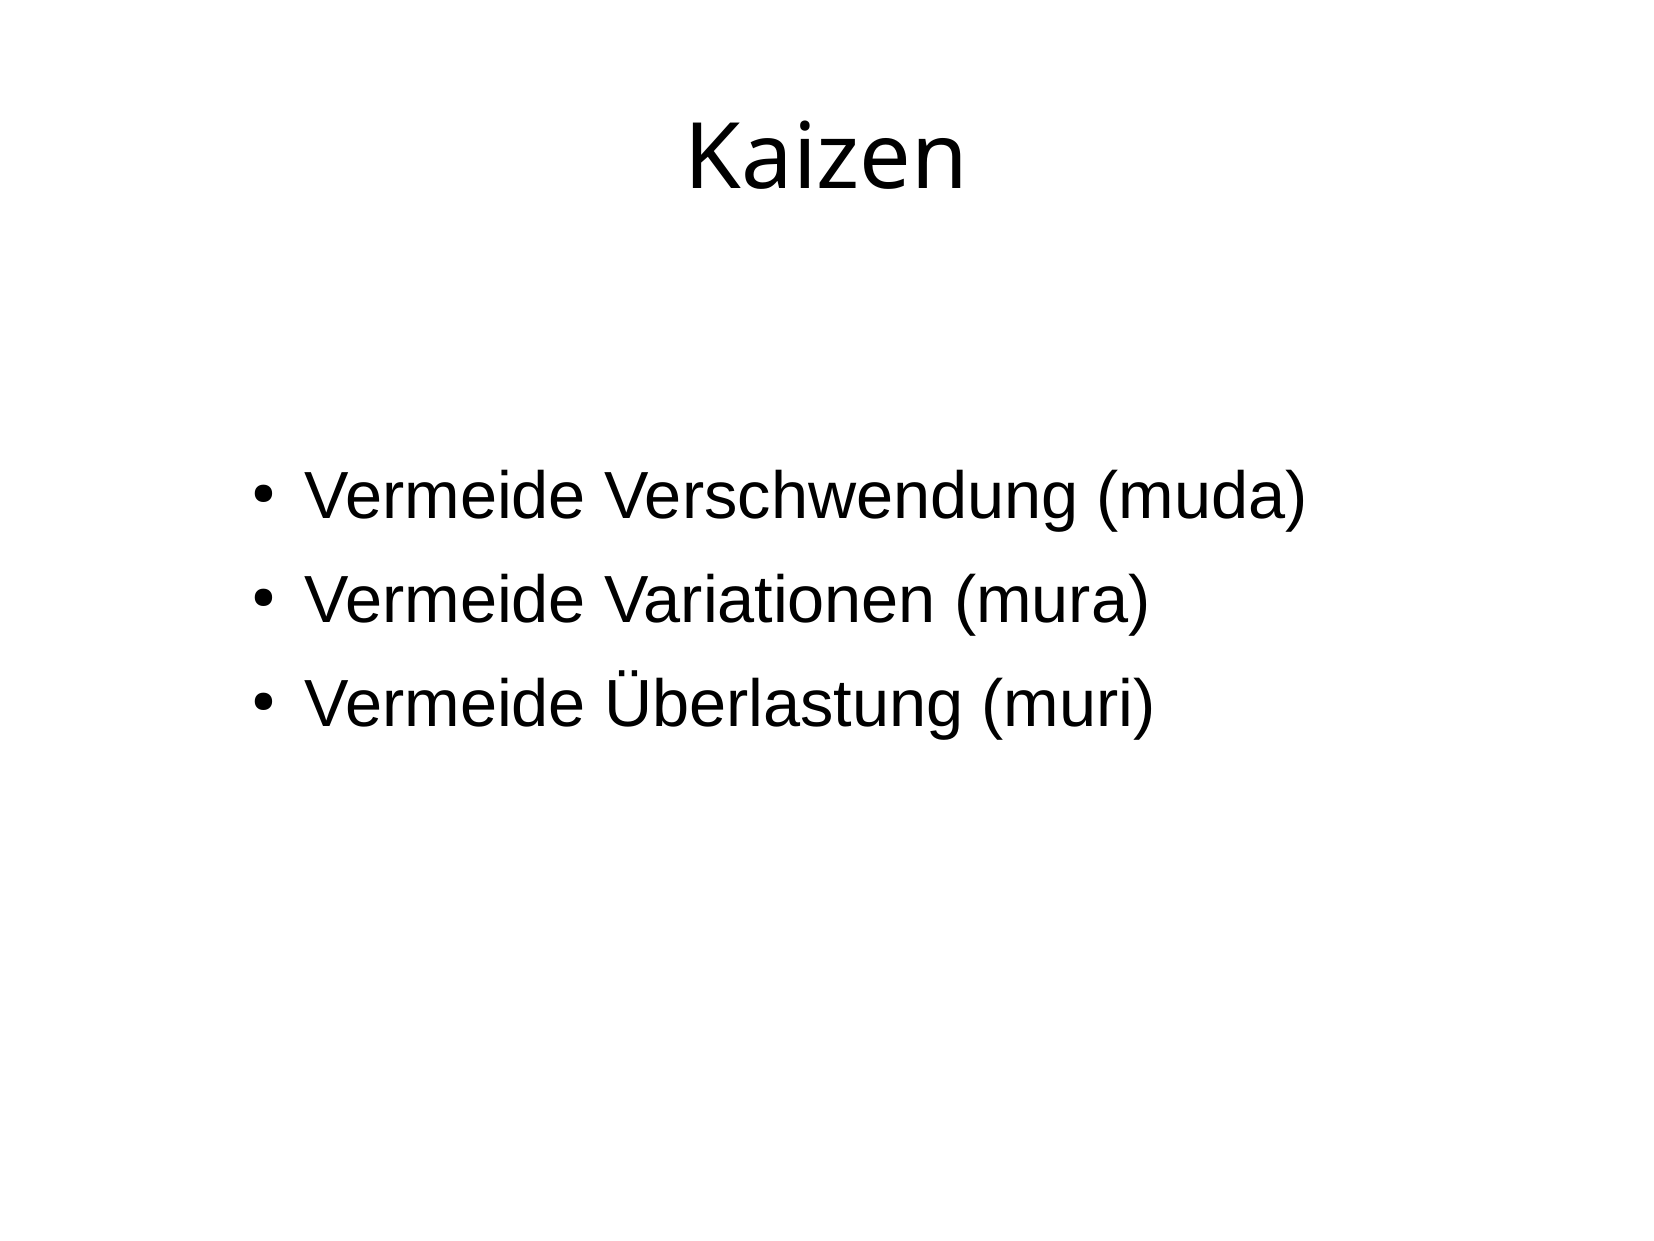

# Kaizen
Vermeide Verschwendung (muda)
Vermeide Variationen (mura)
Vermeide Überlastung (muri)